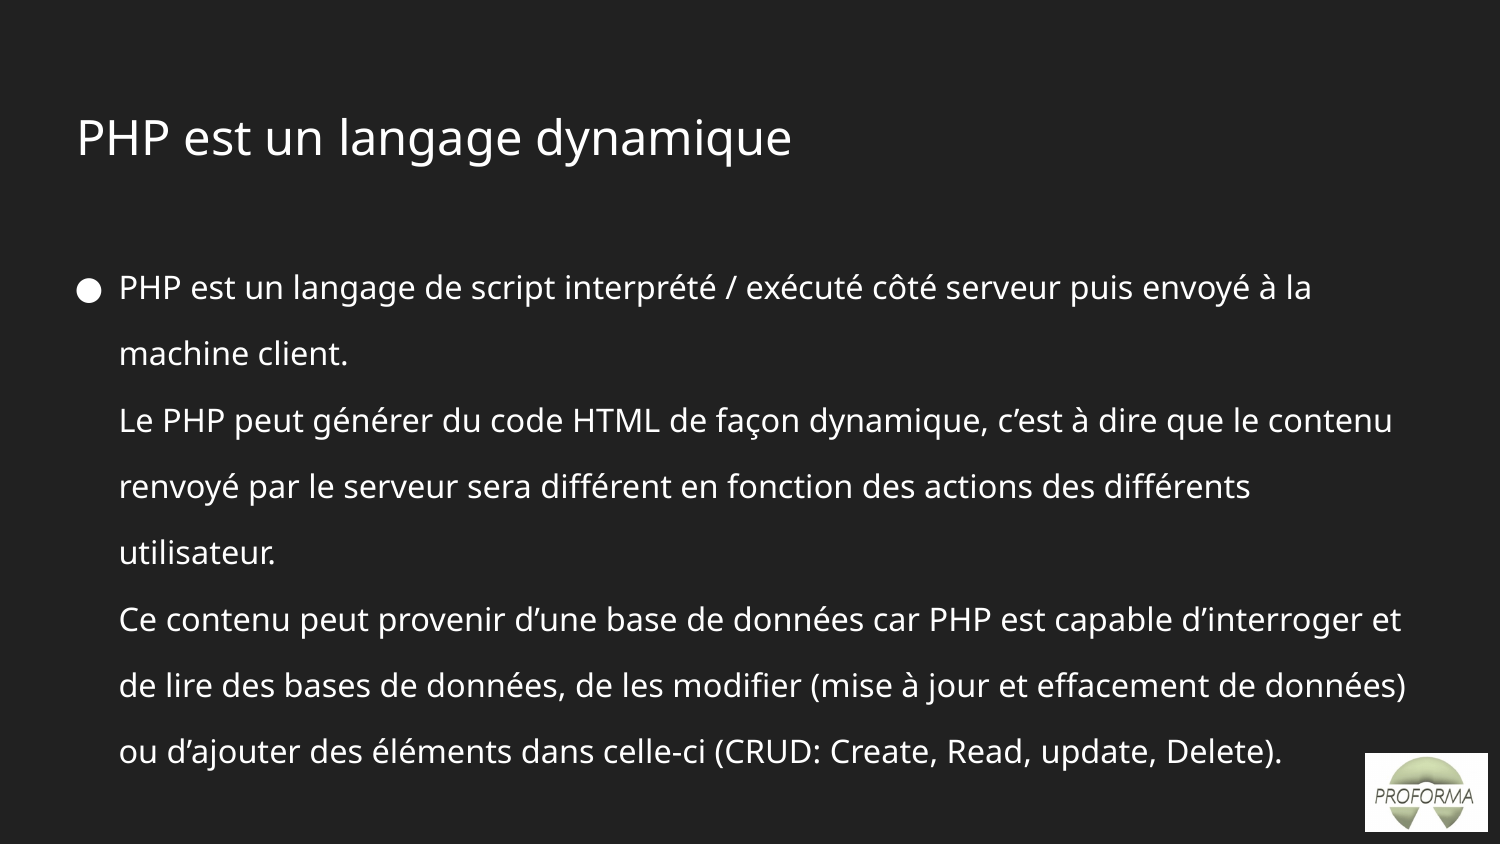

# PHP est un langage dynamique
PHP est un langage de script interprété / exécuté côté serveur puis envoyé à la machine client.
Le PHP peut générer du code HTML de façon dynamique, c’est à dire que le contenu renvoyé par le serveur sera différent en fonction des actions des différents utilisateur.
Ce contenu peut provenir d’une base de données car PHP est capable d’interroger et de lire des bases de données, de les modifier (mise à jour et effacement de données) ou d’ajouter des éléments dans celle-ci (CRUD: Create, Read, update, Delete).